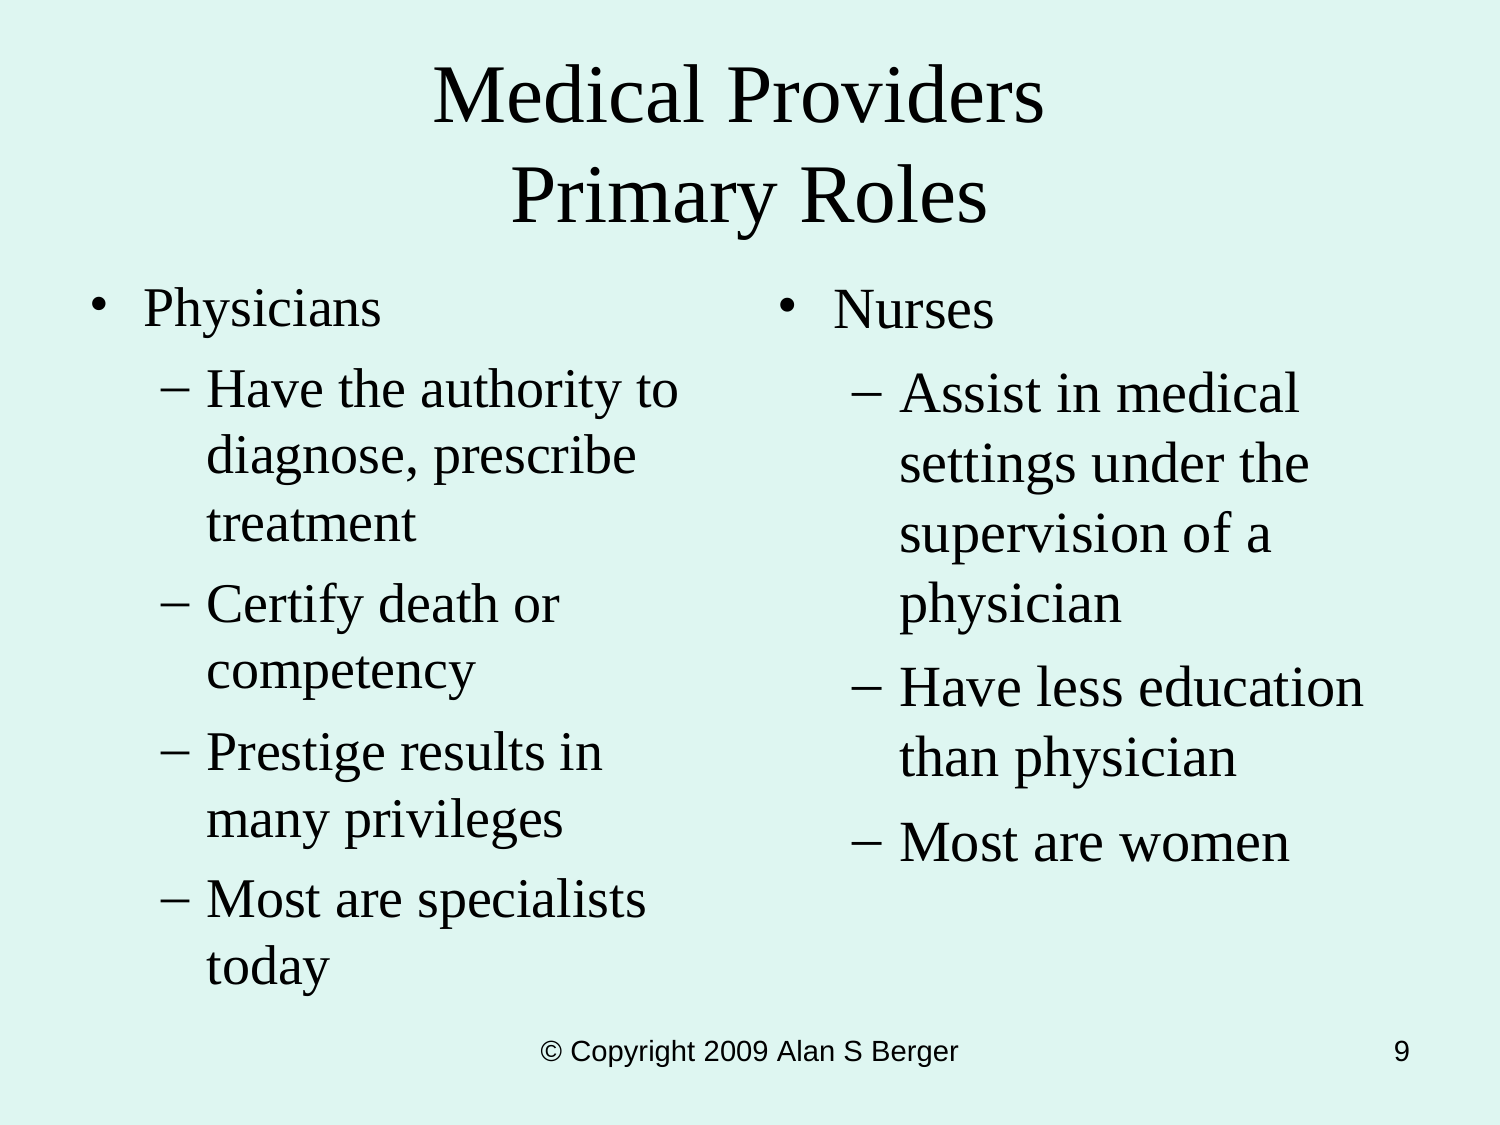

# Medical Providers Primary Roles
Physicians
Have the authority to diagnose, prescribe treatment
Certify death or competency
Prestige results in many privileges
Most are specialists today
Nurses
Assist in medical settings under the supervision of a physician
Have less education than physician
Most are women
© Copyright 2009 Alan S Berger
9